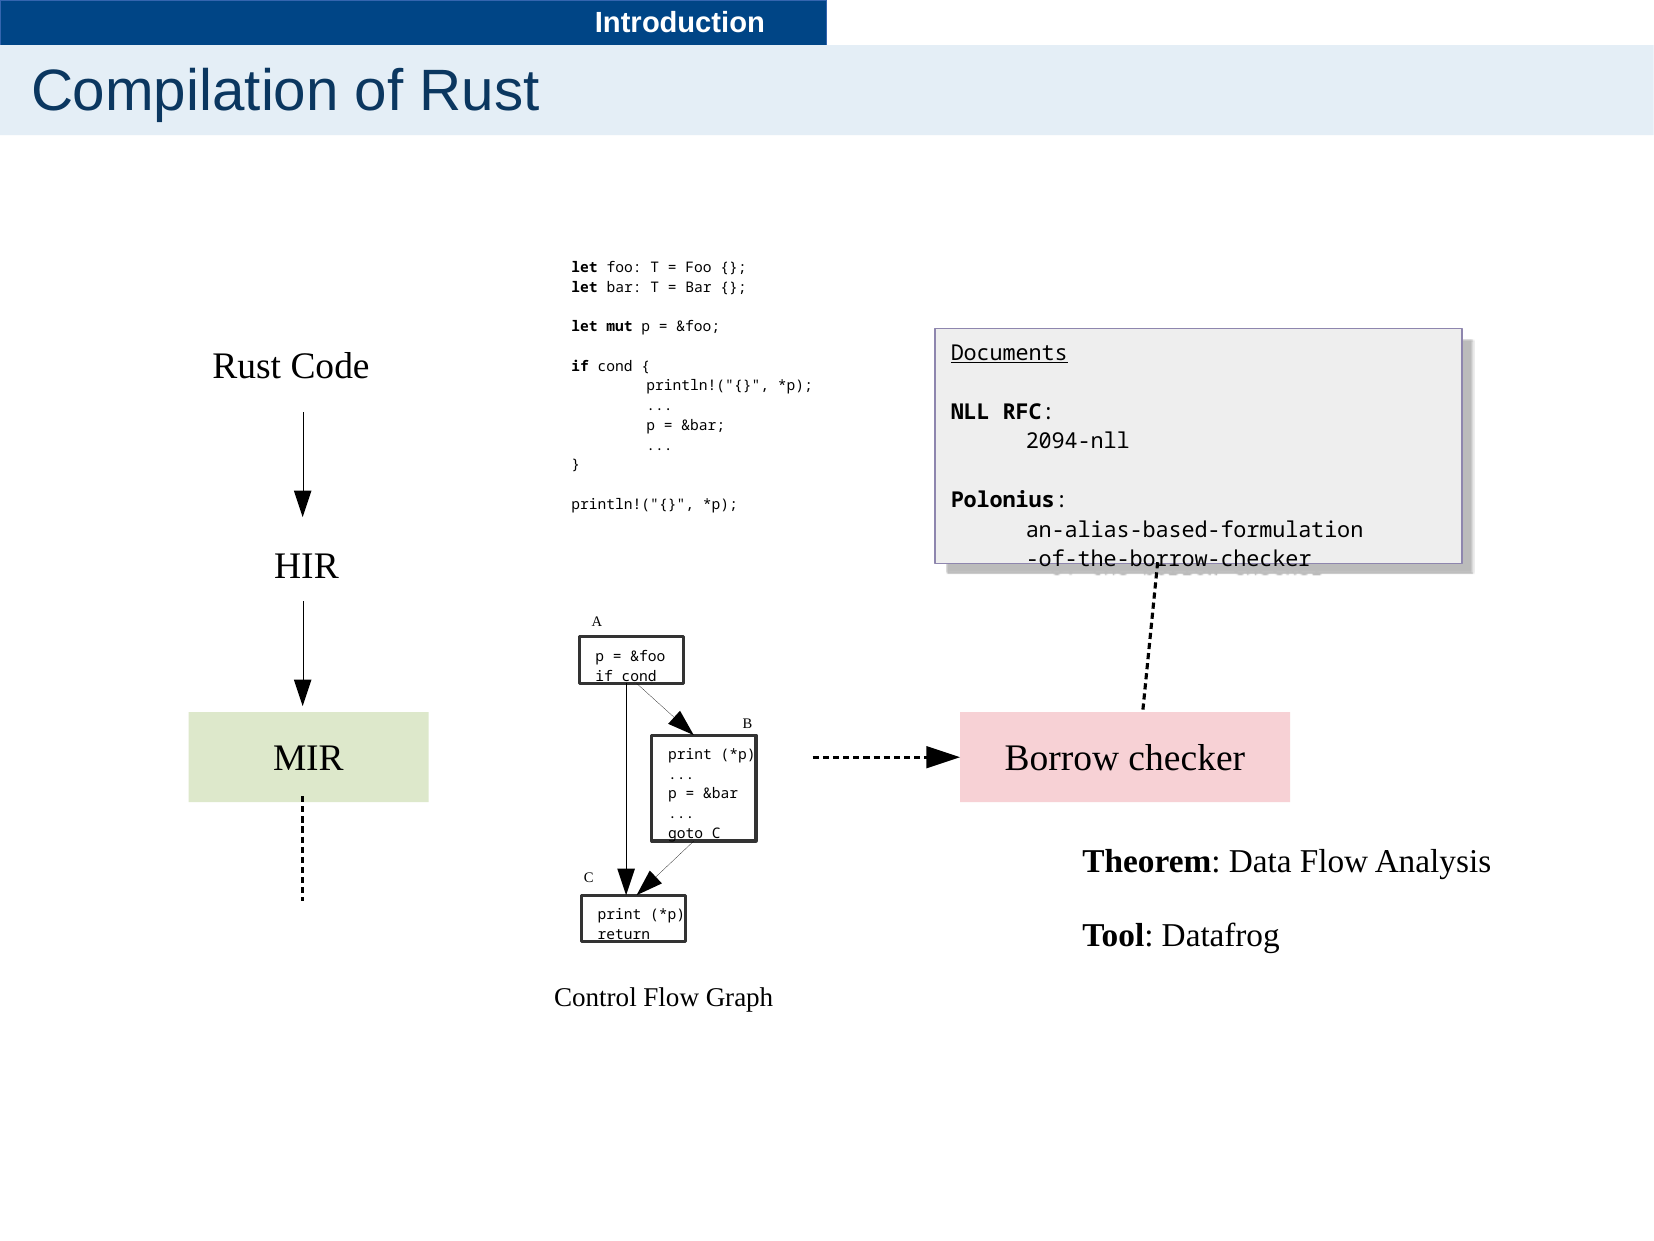

# Introduction
 Compilation of Rust
let foo: T = Foo {};
let bar: T = Bar {};
let mut p = &foo;
if cond {
	println!("{}", *p);
	...
	p = &bar;
	...
}
println!("{}", *p);
Documents
NLL RFC:
	2094-nll
Polonius:
	an-alias-based-formulation
	-of-the-borrow-checker
Rust Code
HIR
A
p = &foo
if cond
B
MIR
Borrow checker
print (*p)
...
p = &bar
...
goto C
Theorem: Data Flow Analysis
Tool: Datafrog
C
print (*p)
return
Control Flow Graph
9